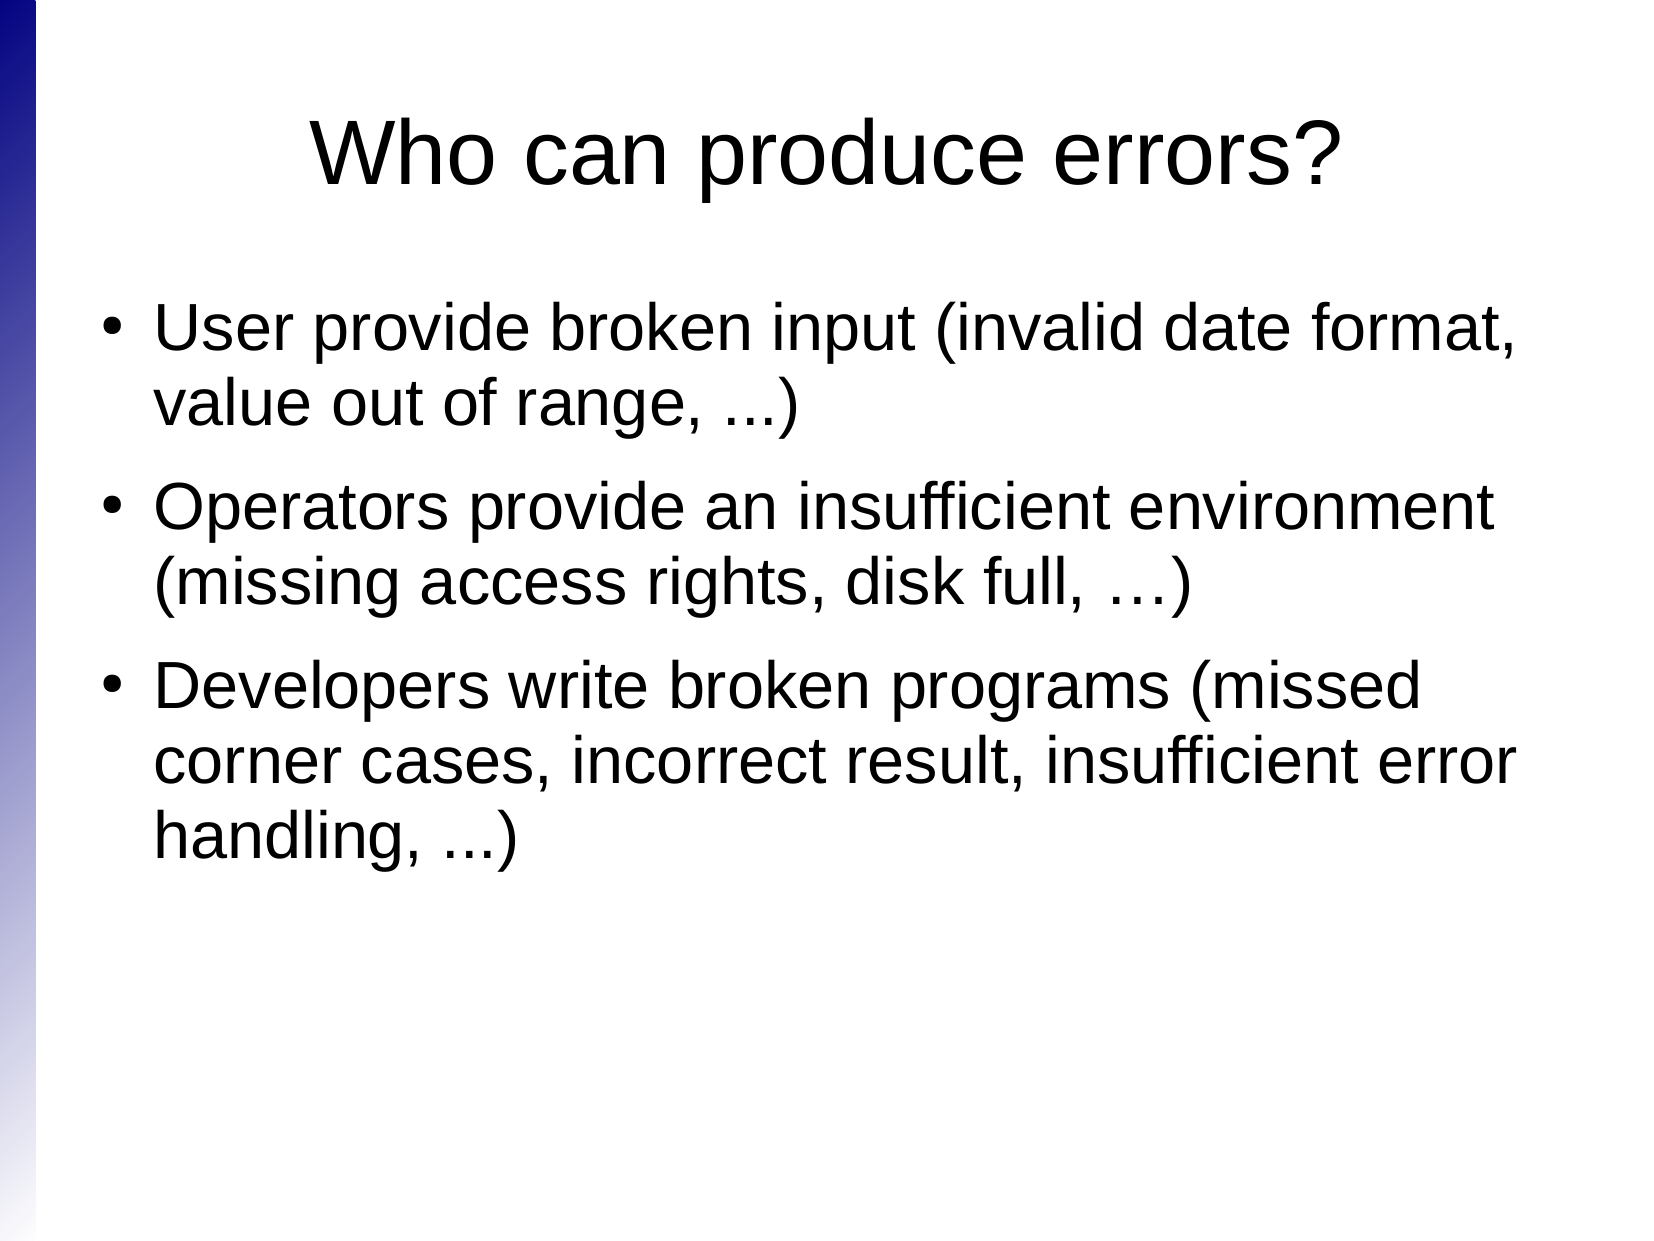

# Who can produce errors?
User provide broken input (invalid date format, value out of range, ...)
Operators provide an insufficient environment (missing access rights, disk full, …)
Developers write broken programs (missed corner cases, incorrect result, insufficient error handling, ...)